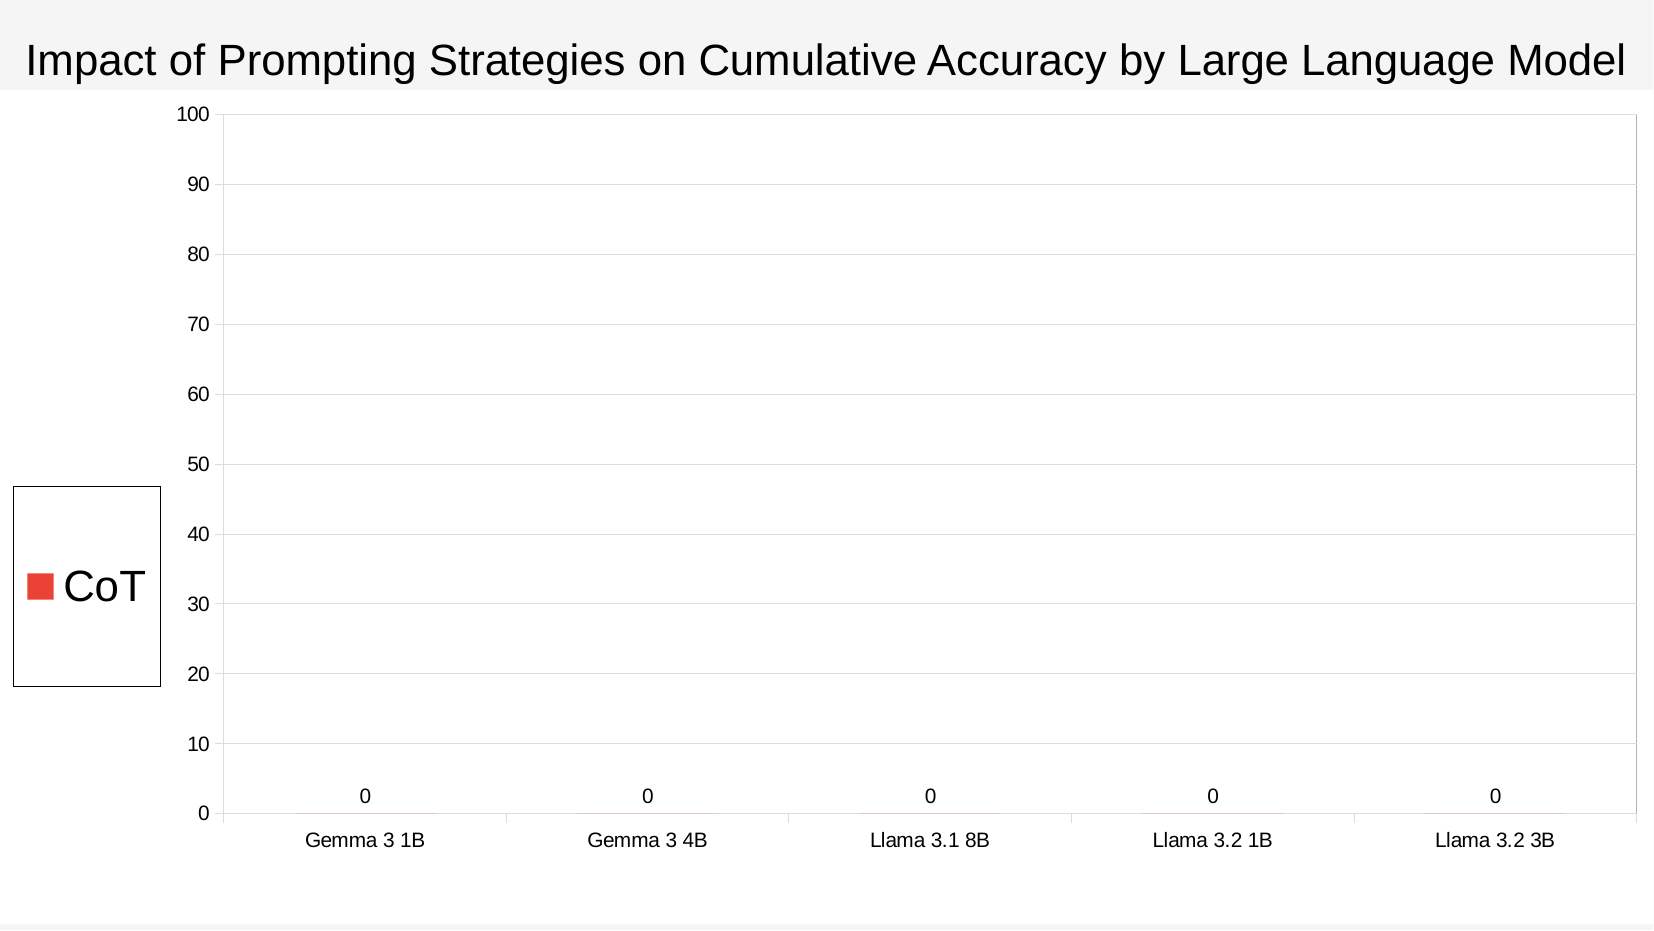

# q307
Impact of Prompting Strategies on Cumulative Accuracy by Large Language Model
### Chart
| Category | CoT |
|---|---|
| Gemma 3 1B | 0.0 |
| Gemma 3 4B | 0.0 |
| Llama 3.1 8B | 0.0 |
| Llama 3.2 1B | 0.0 |
| Llama 3.2 3B | 0.0 |